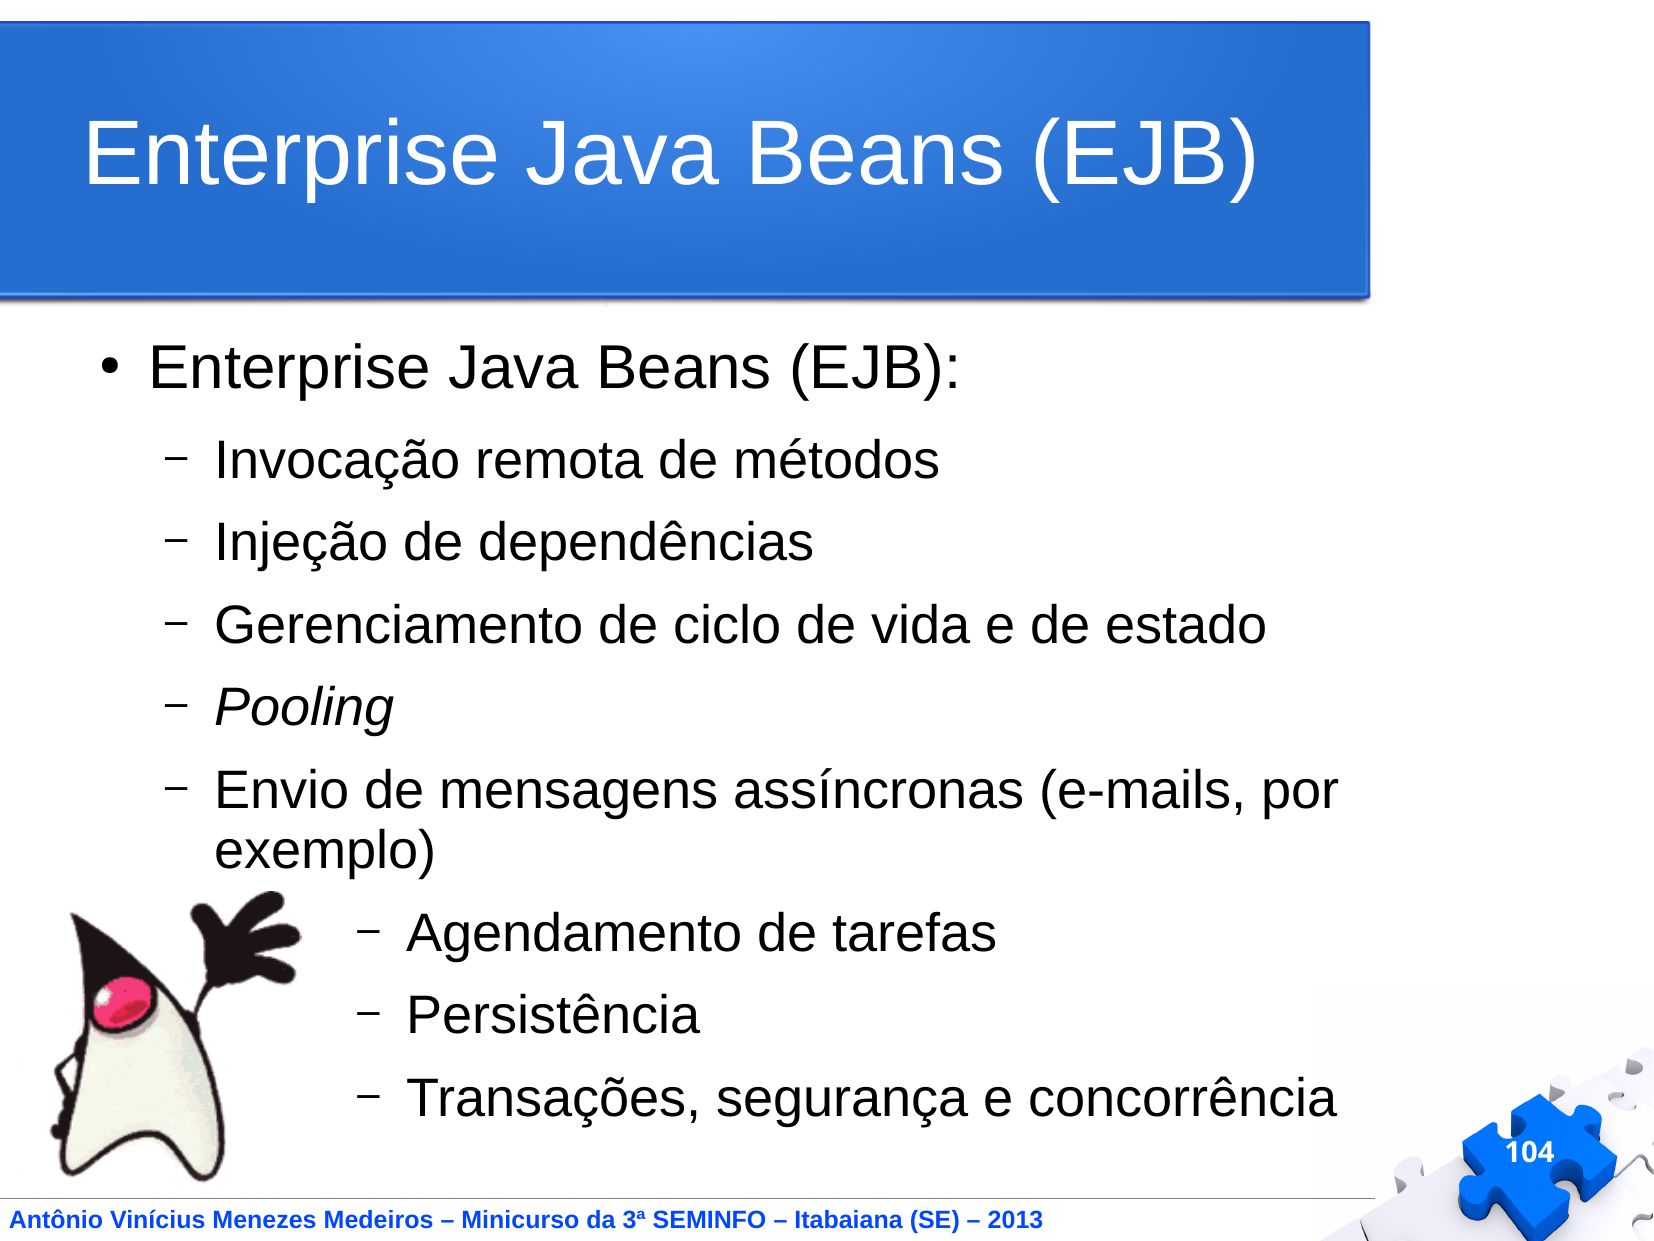

# Enterprise Java Beans (EJB)
Enterprise Java Beans (EJB):
Invocação remota de métodos
Injeção de dependências
Gerenciamento de ciclo de vida e de estado
Pooling
Envio de mensagens assíncronas (e-mails, por exemplo)
Agendamento de tarefas
Persistência
Transações, segurança e concorrência
104